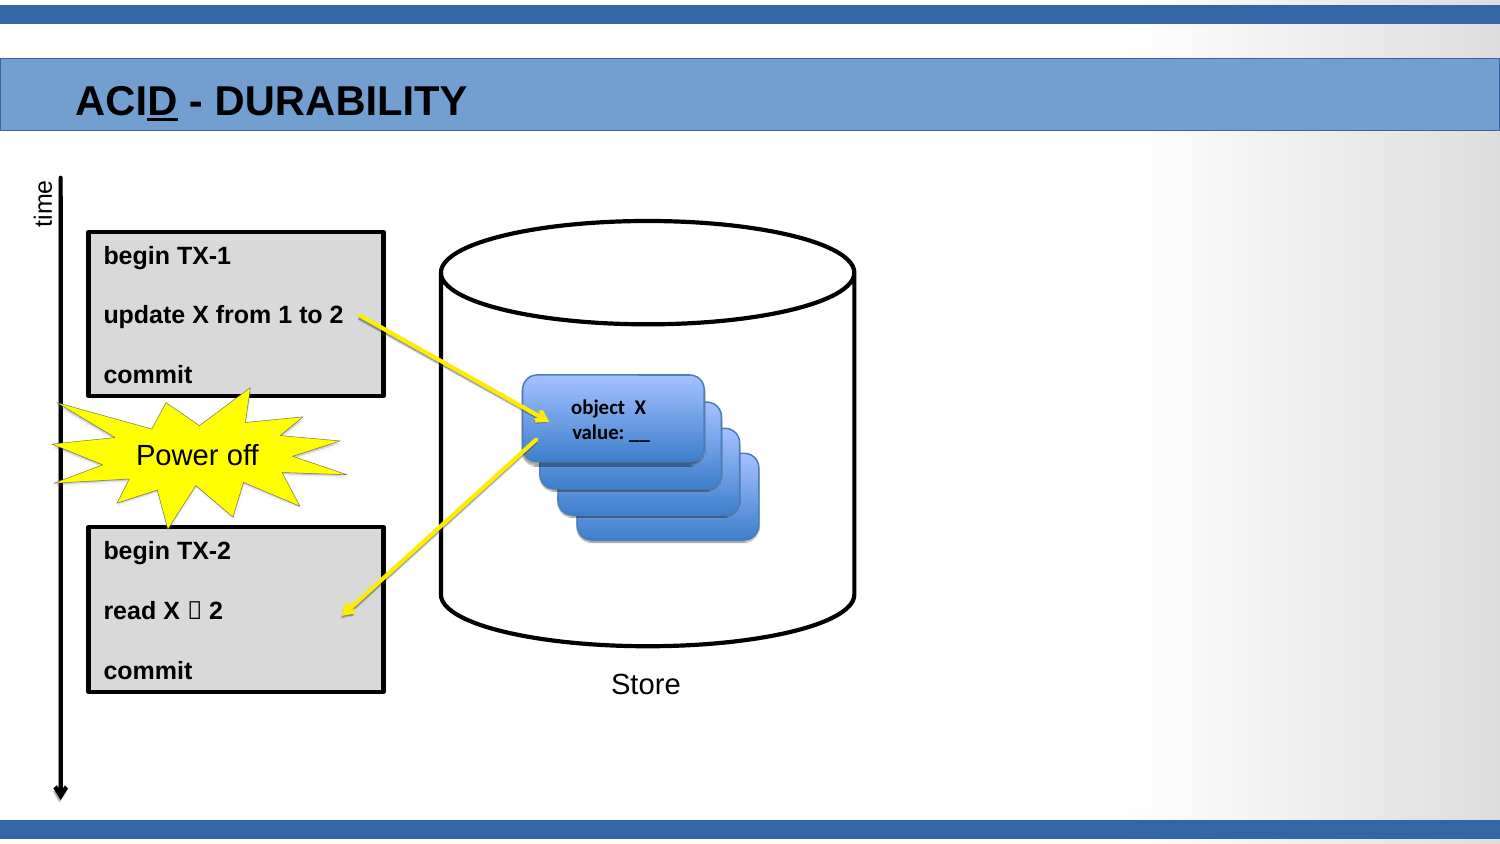

# ACID - Durability
time
begin TX-1
update X from 1 to 2
commit
object X
value: __
Power off
begin TX-2
read X  2
commit
Store